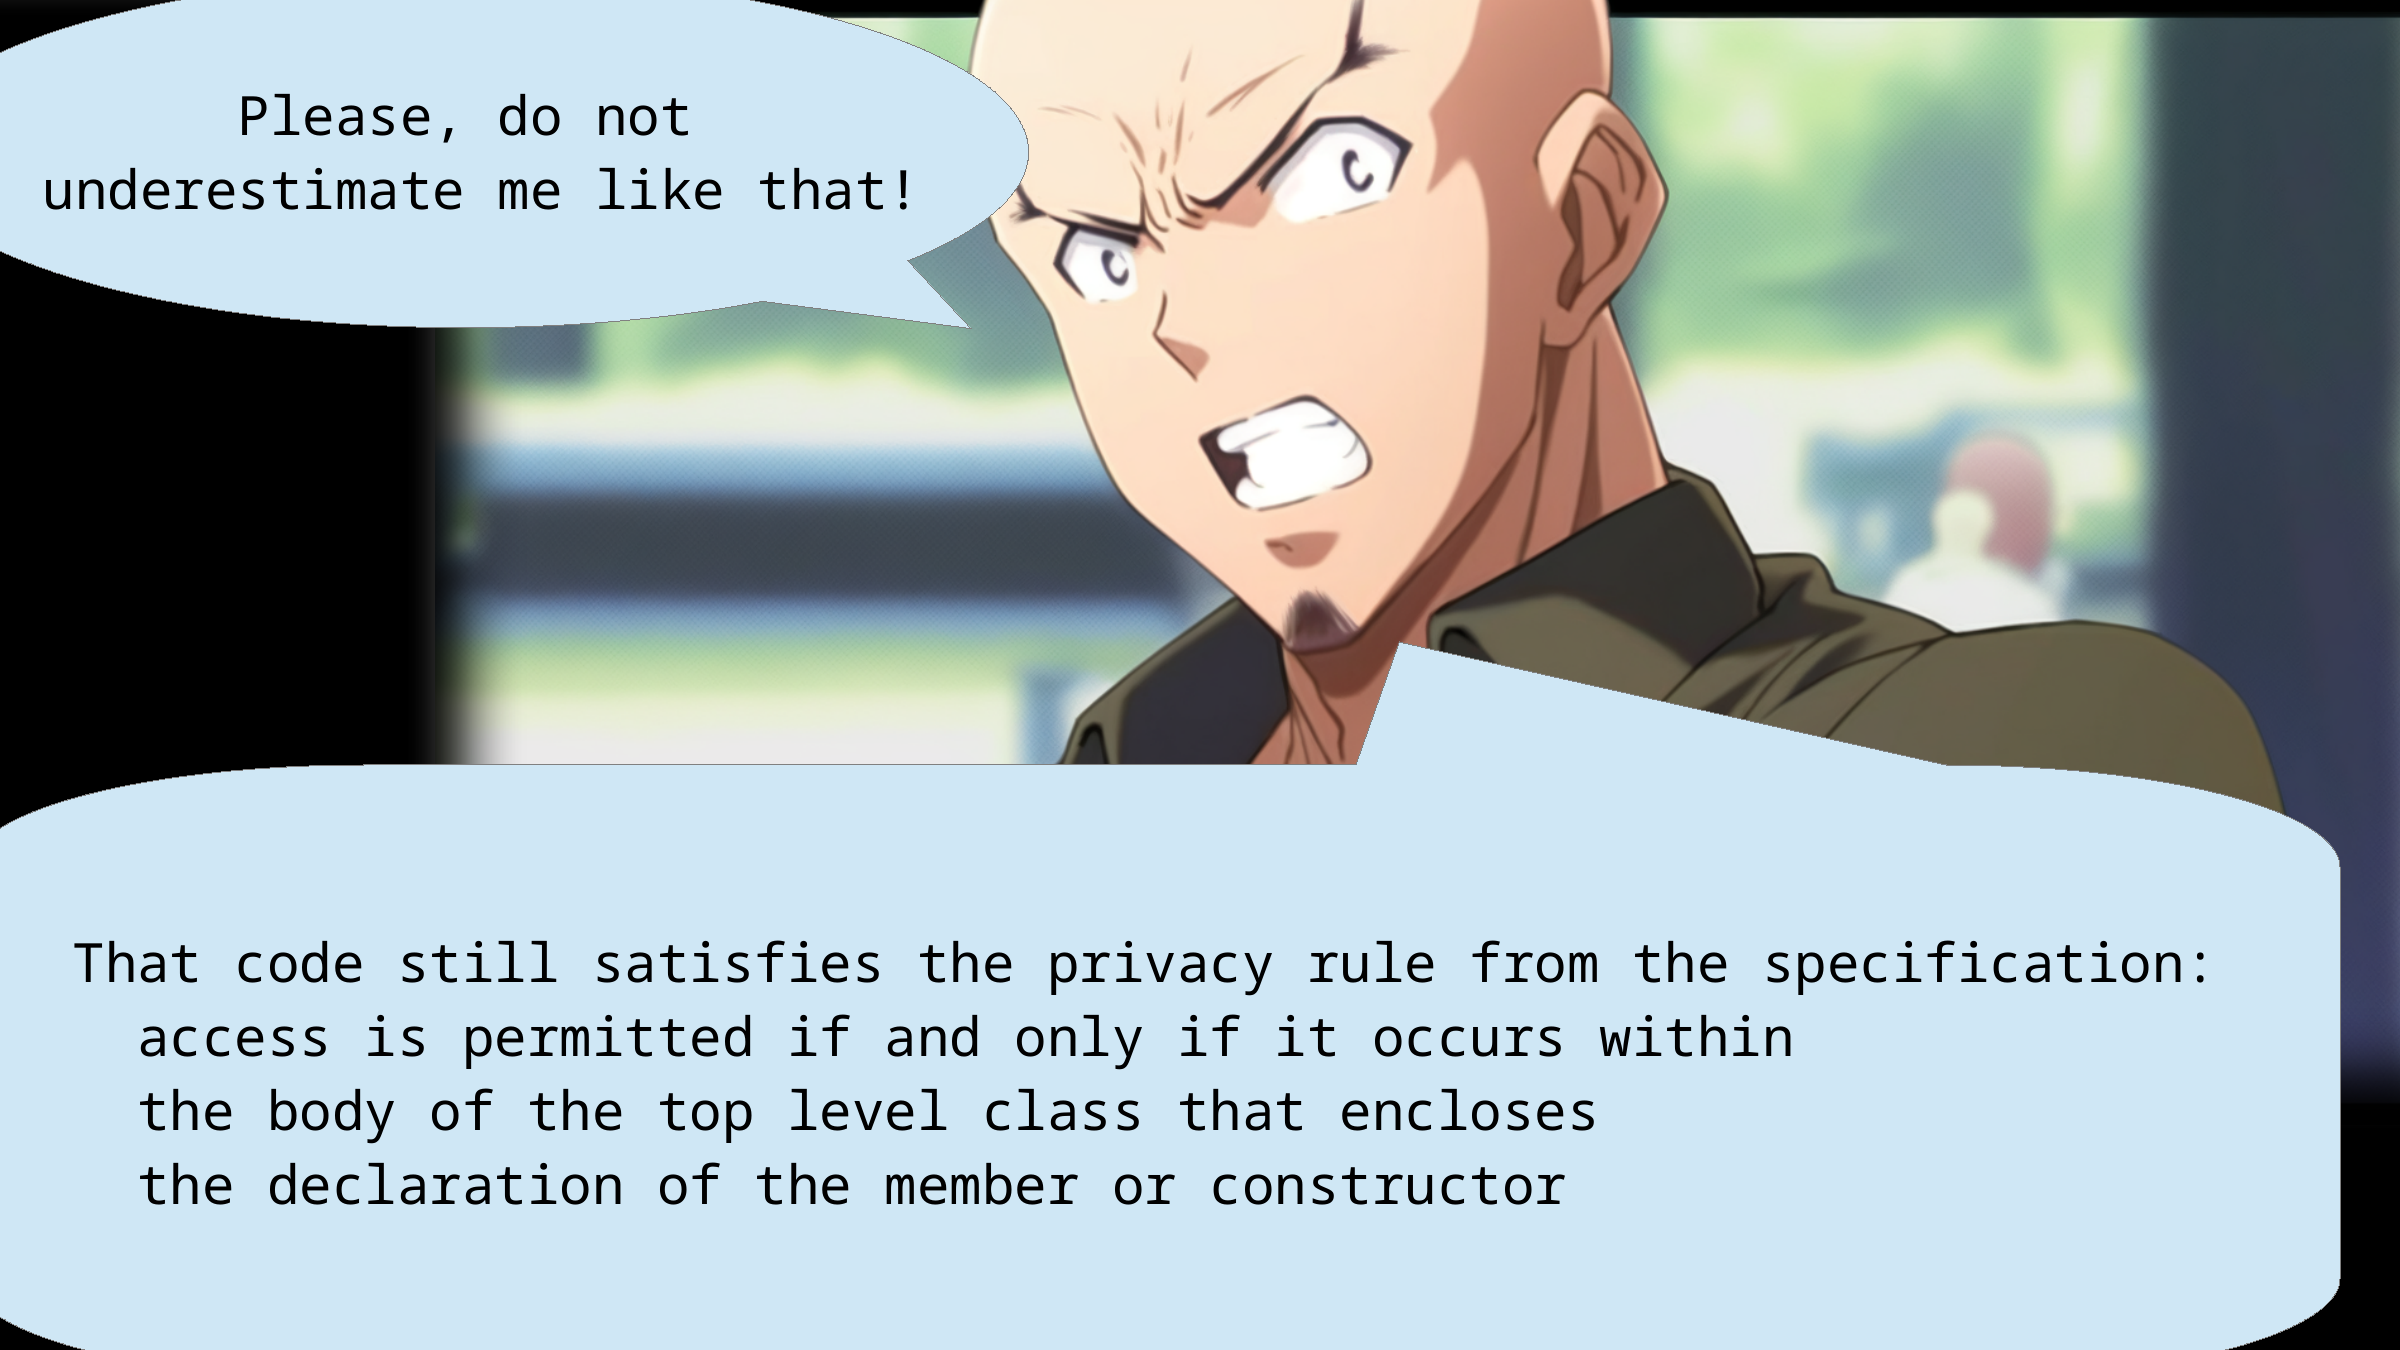

Please, do not
 underestimate me like that!
That code still satisfies the privacy rule from the specification:
 access is permitted if and only if it occurs within
 the body of the top level class that encloses
 the declaration of the member or constructor